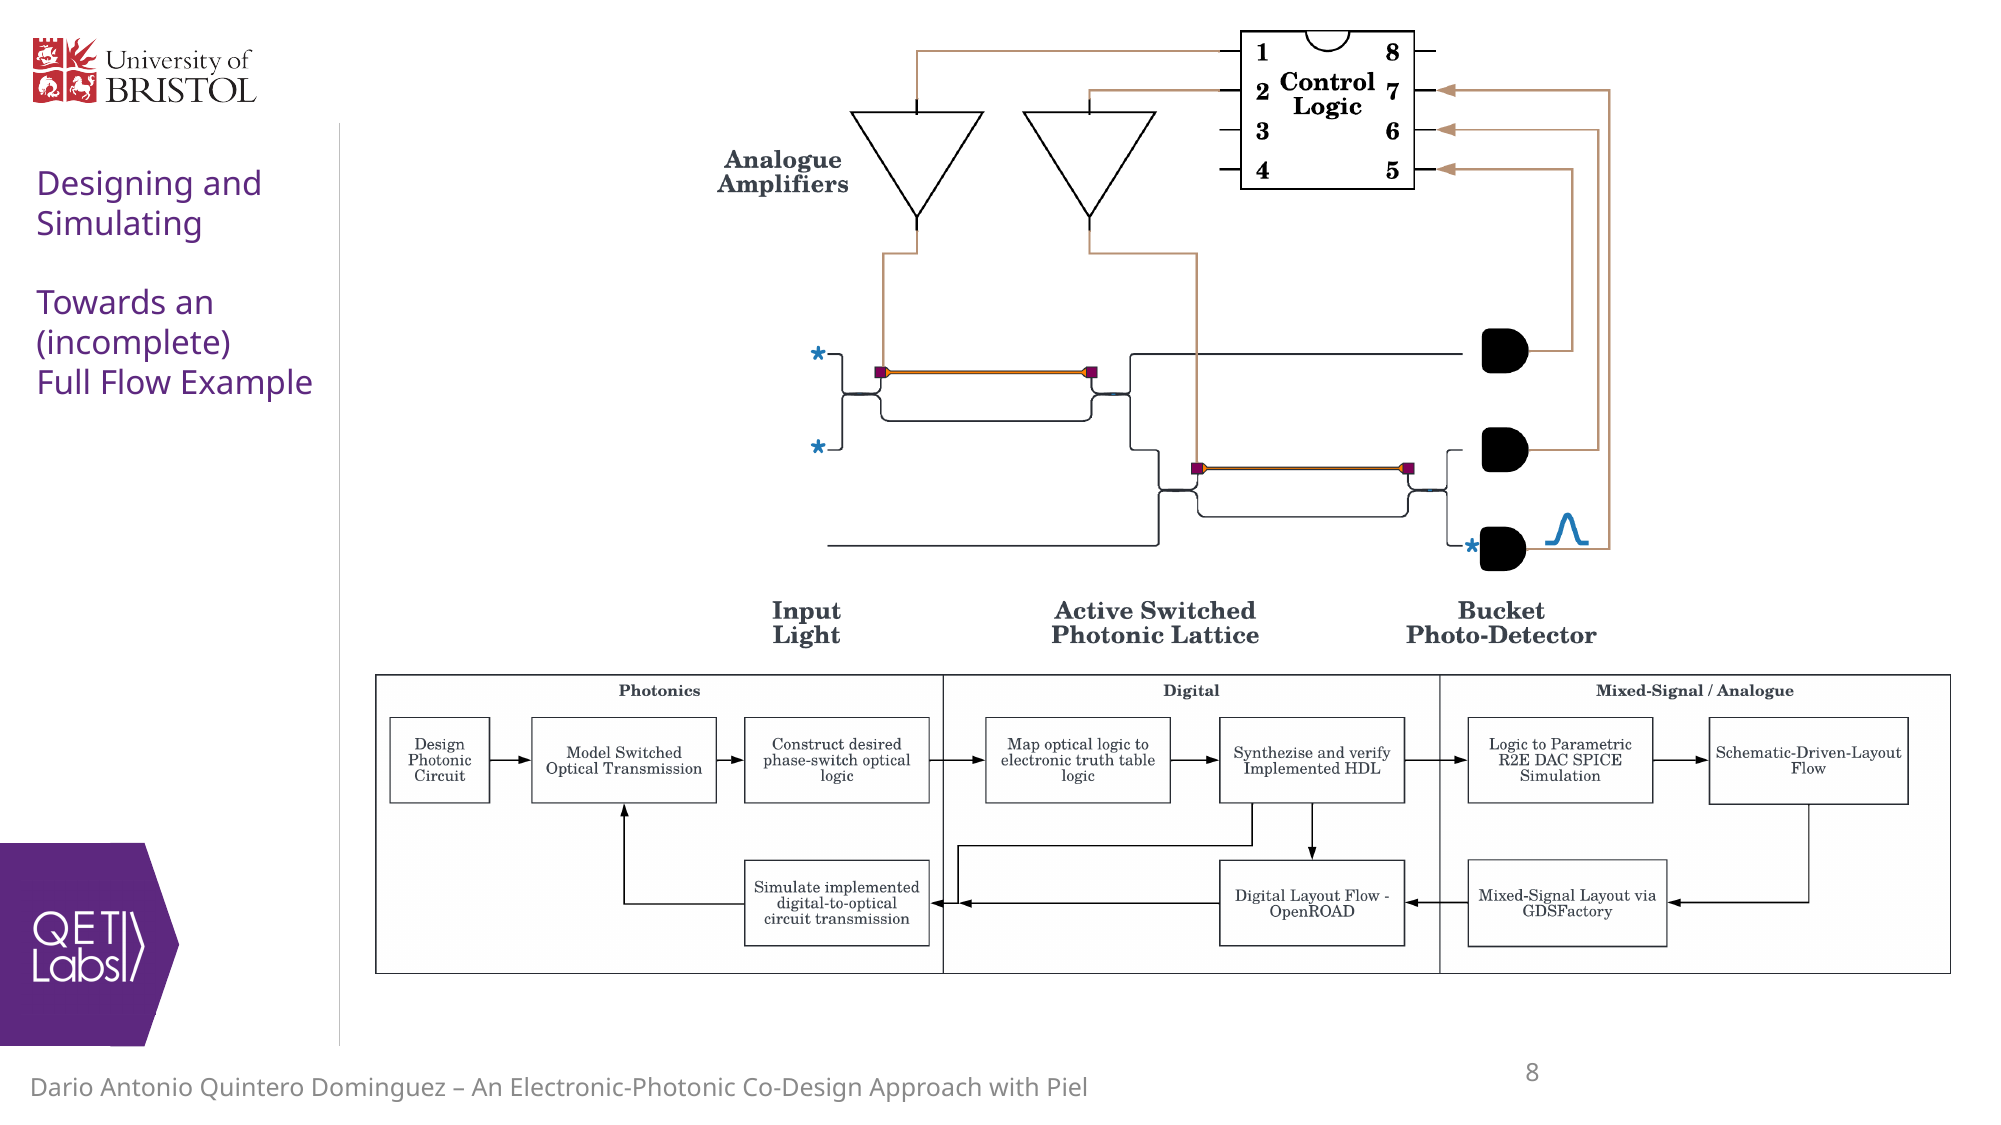

Designing and Simulating
Towards an (incomplete)
Full Flow Example
Dario Antonio Quintero Dominguez – An Electronic-Photonic Co-Design Approach with Piel